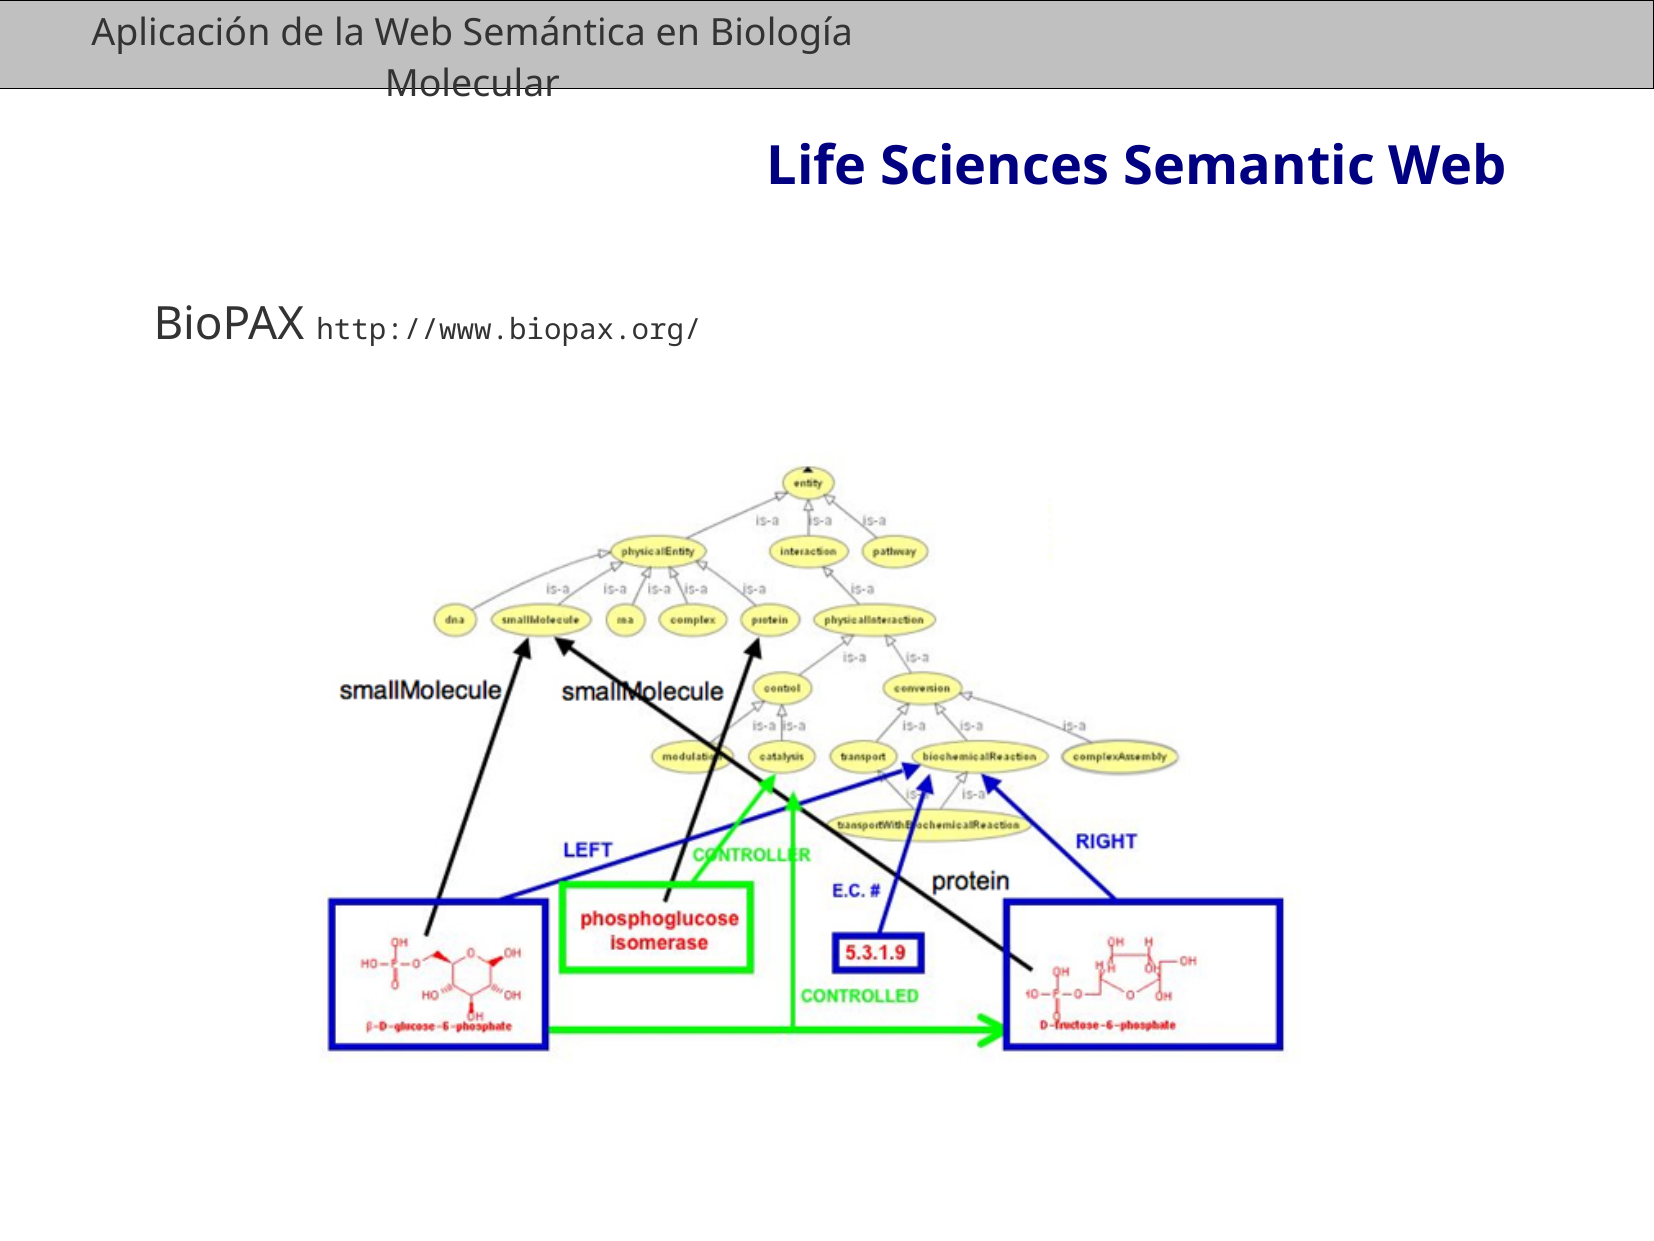

Aplicación de la Web Semántica en Biología Molecular
Life Sciences Semantic Web
# BioPAX http://www.biopax.org/